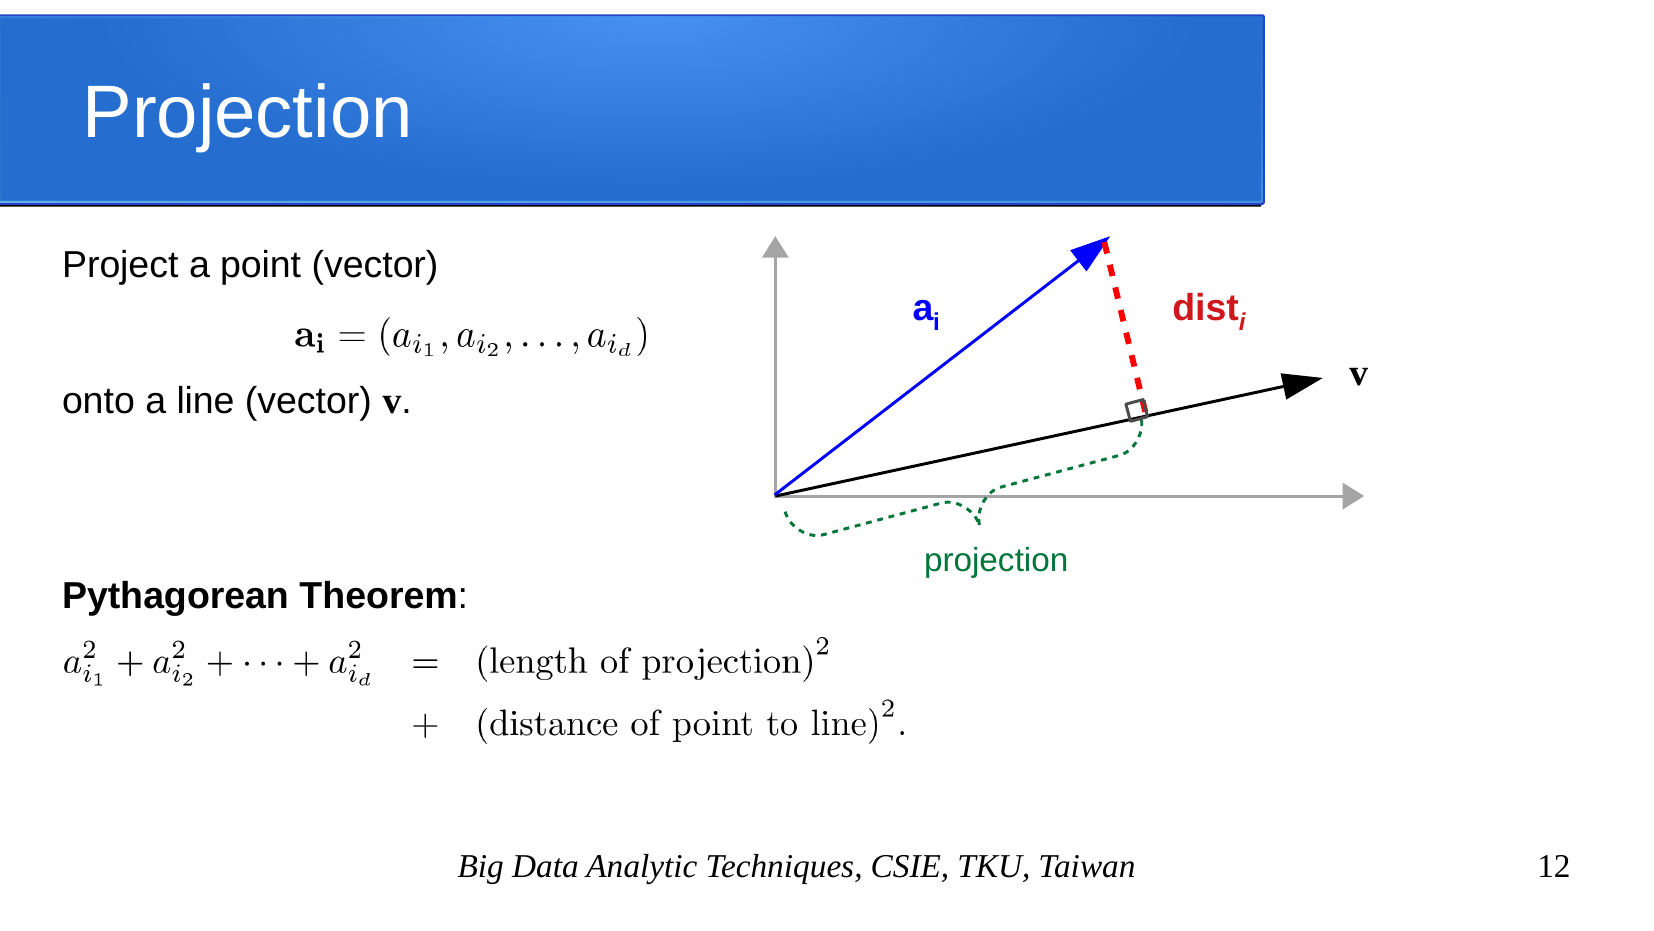

# Projection
Project a point (vector)
ai
disti
v
onto a line (vector) v.
projection
Pythagorean Theorem:
Big Data Analytic Techniques, CSIE, TKU, Taiwan
12